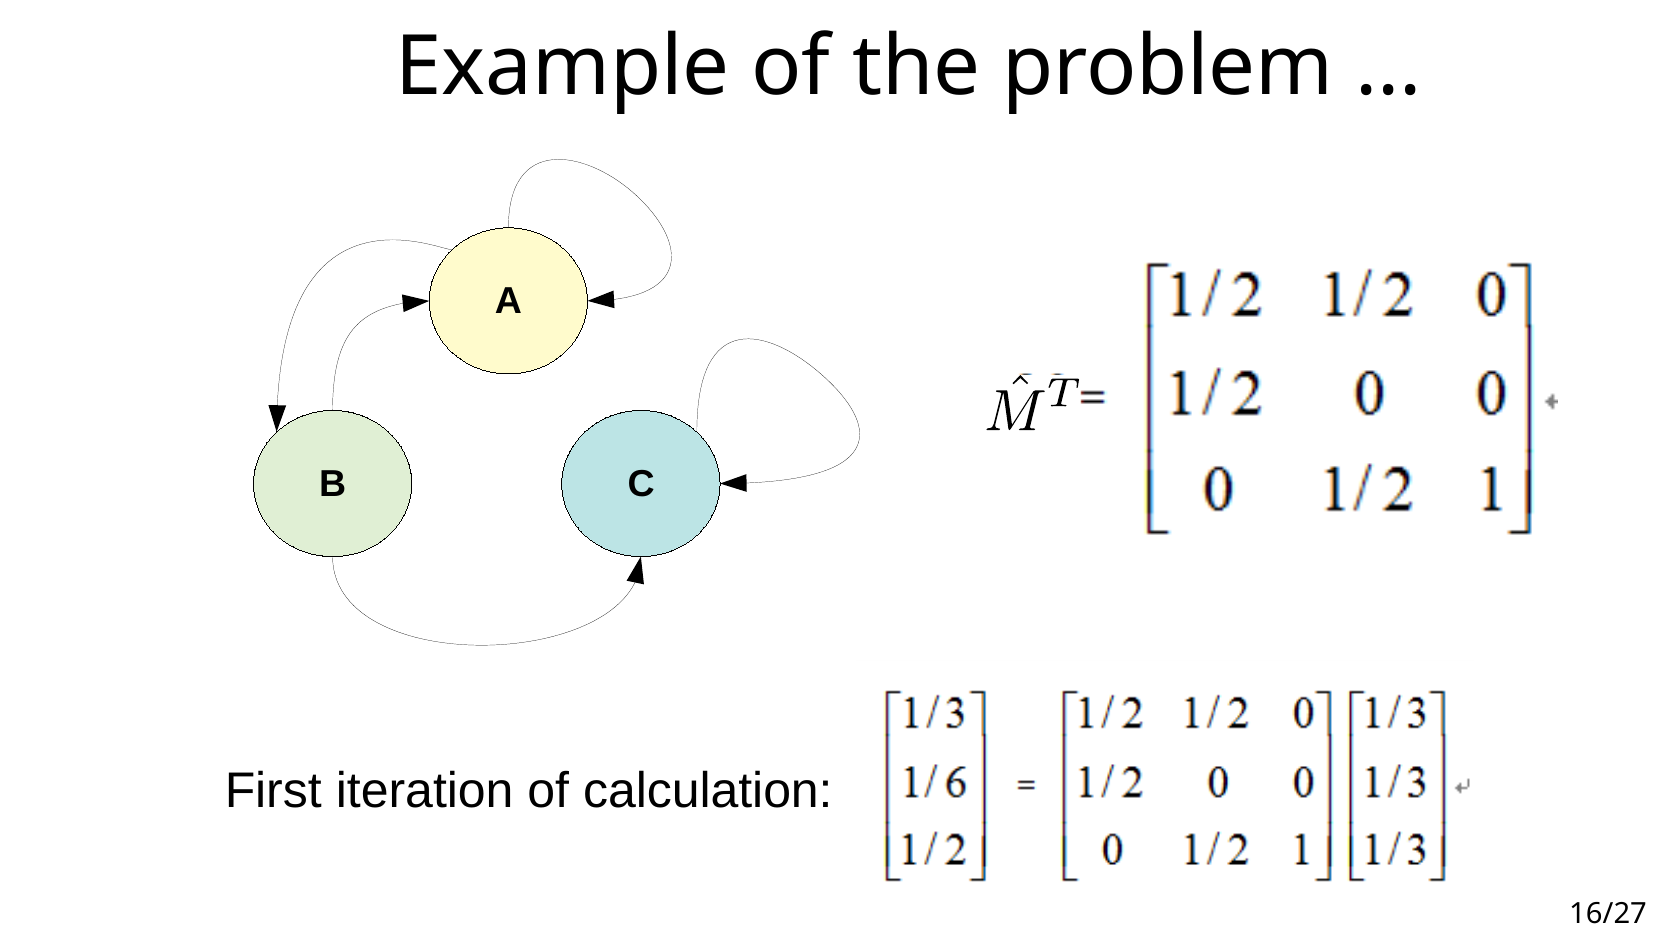

# Example of the problem ...
A
B
C
First iteration of calculation:
16